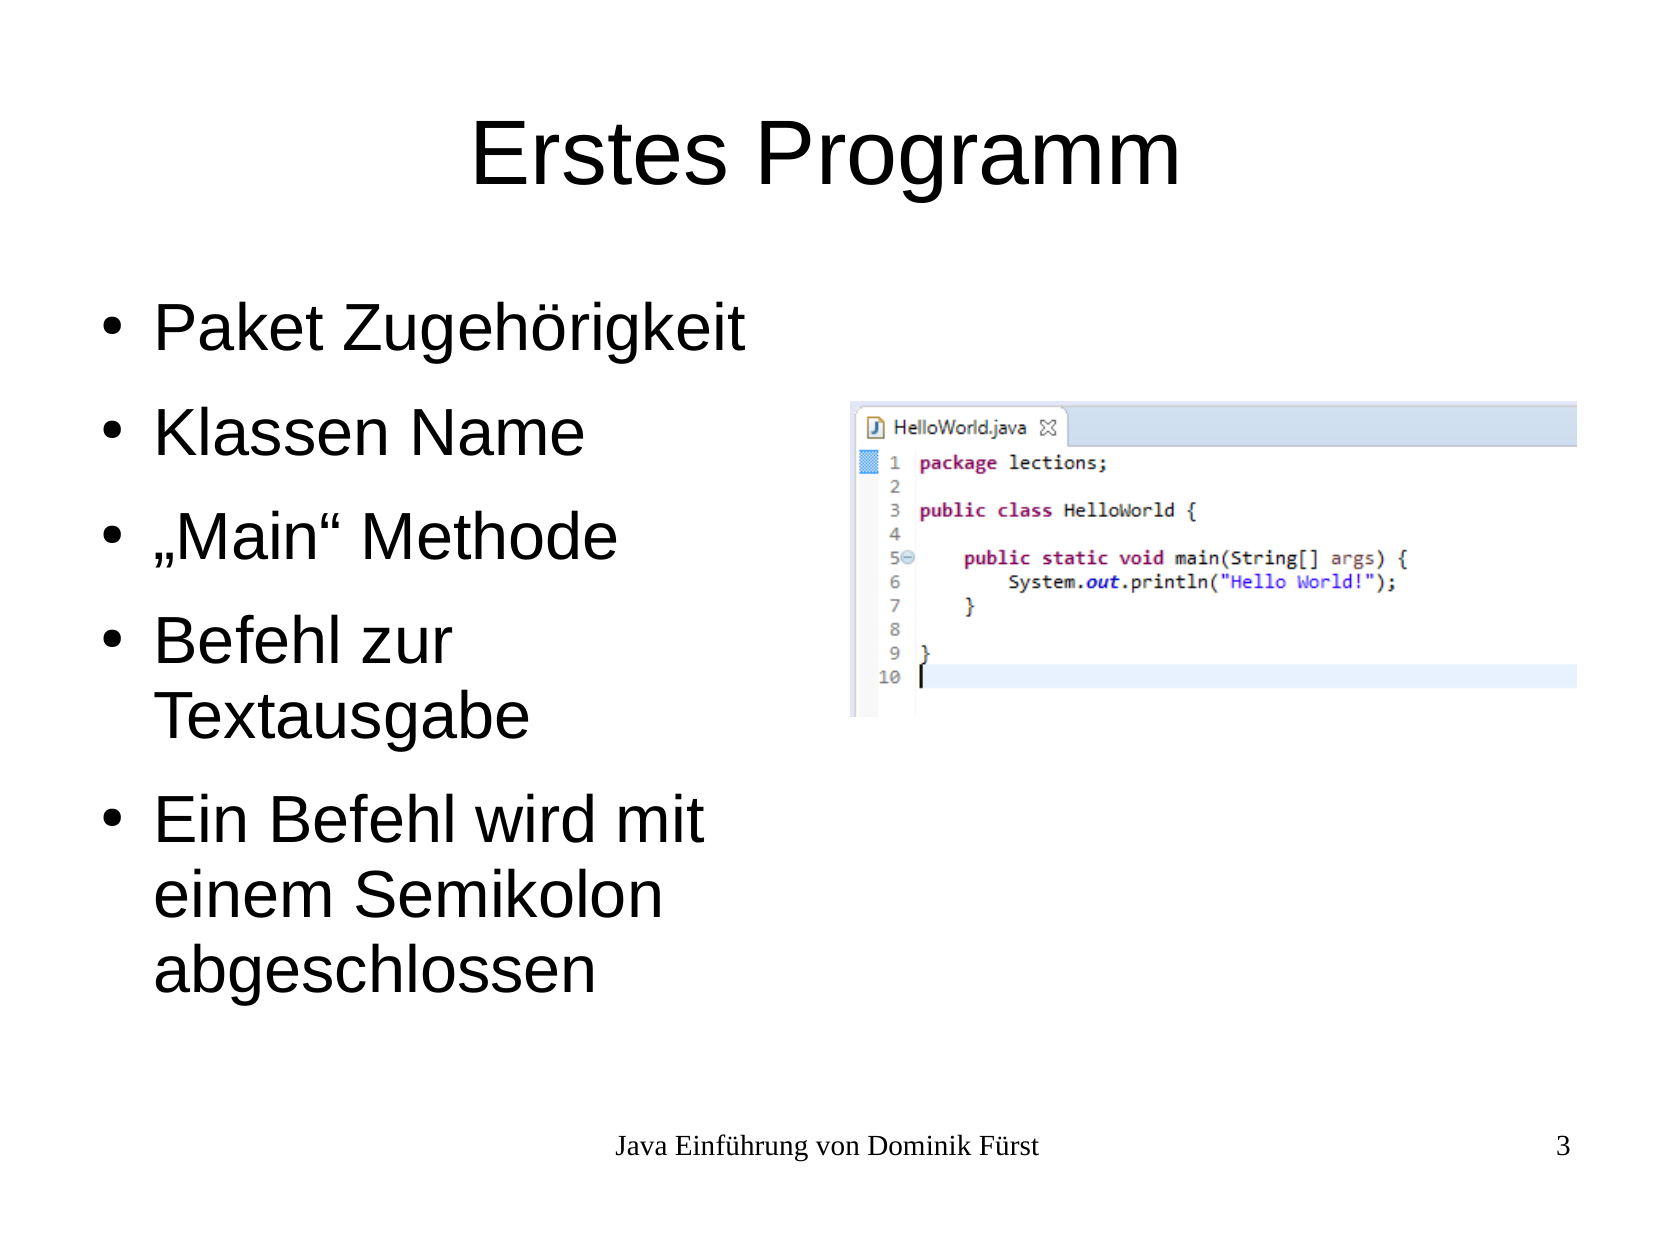

# Erstes Programm
Paket Zugehörigkeit
Klassen Name
„Main“ Methode
Befehl zur Textausgabe
Ein Befehl wird mit einem Semikolon abgeschlossen
Java Einführung von Dominik Fürst
3